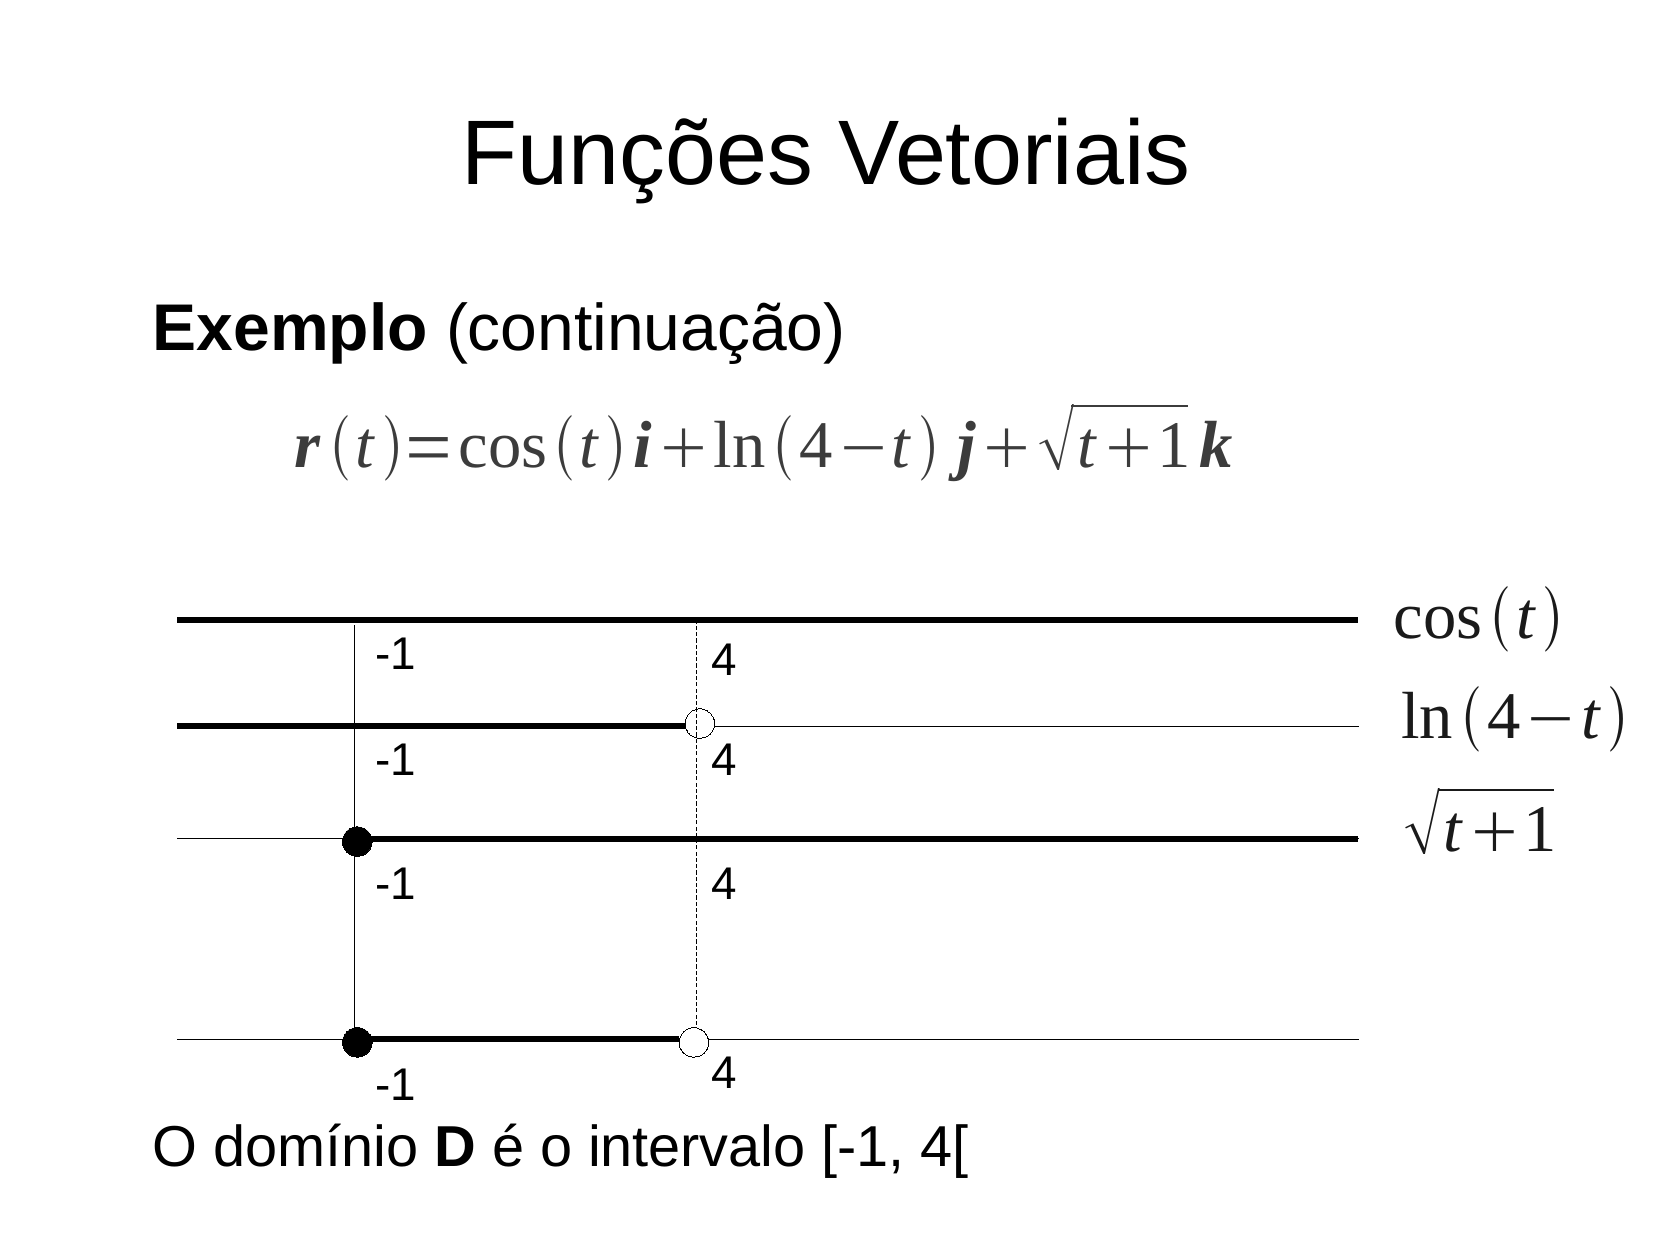

# Funções Vetoriais
Exemplo (continuação)
O domínio D é o intervalo [-1, 4[
-1
4
4
-1
-1
4
4
-1